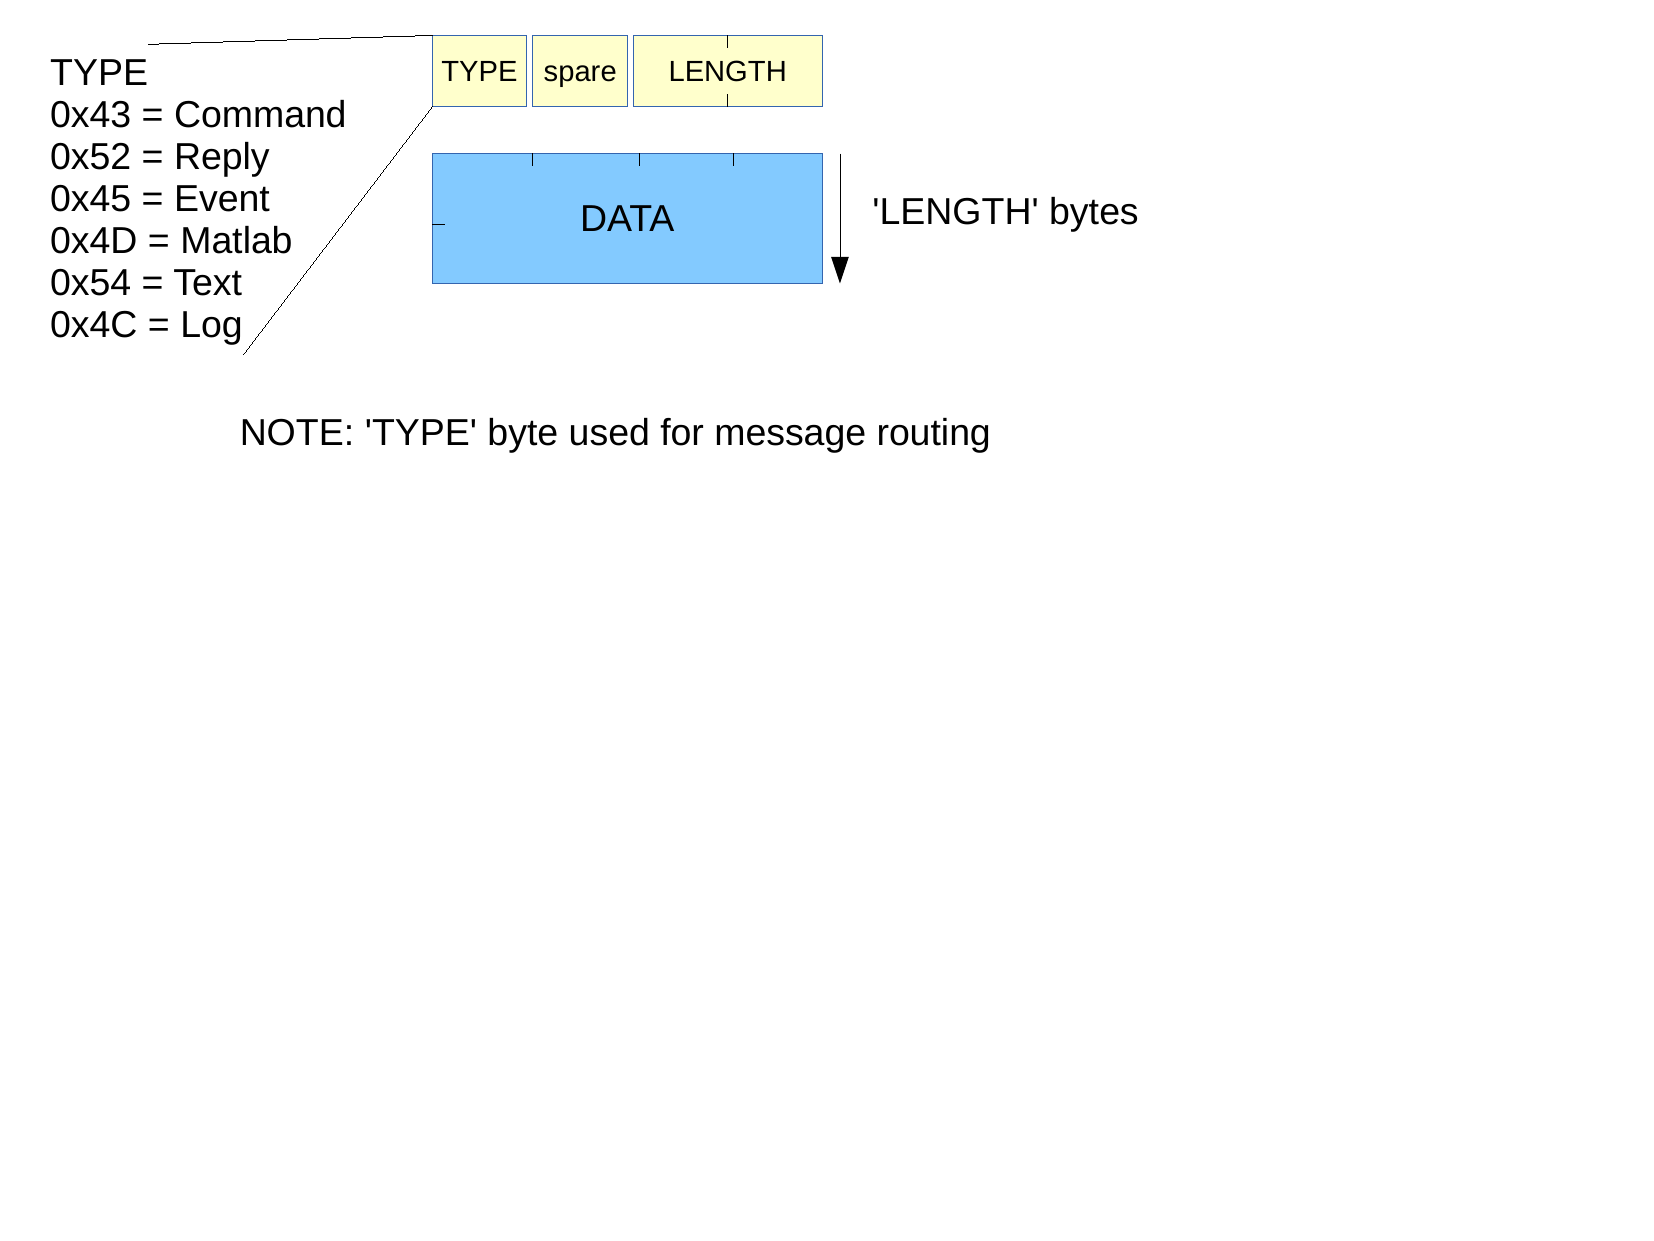

TYPE
spare
LENGTH
TYPE
0x43 = Command
0x52 = Reply
0x45 = Event
0x4D = Matlab
0x54 = Text
0x4C = Log
DATA
'LENGTH' bytes
NOTE: 'TYPE' byte used for message routing